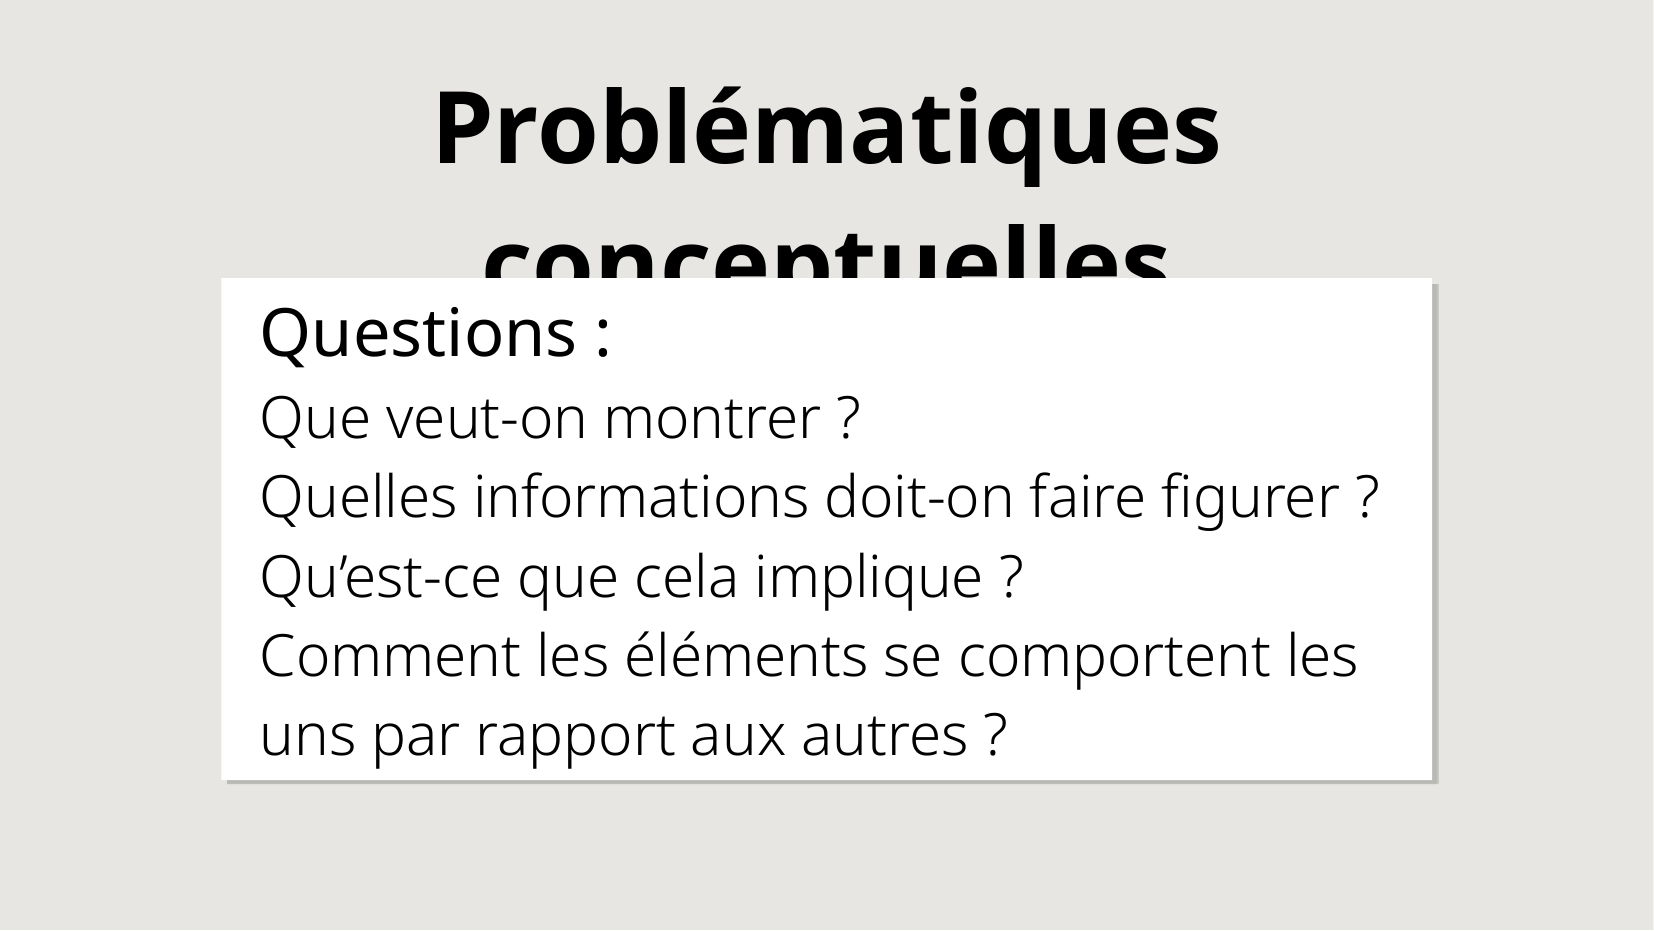

# Problématiques conceptuelles
Questions :
Que veut-on montrer ?
Quelles informations doit-on faire figurer ?
Qu’est-ce que cela implique ?
Comment les éléments se comportent les uns par rapport aux autres ?